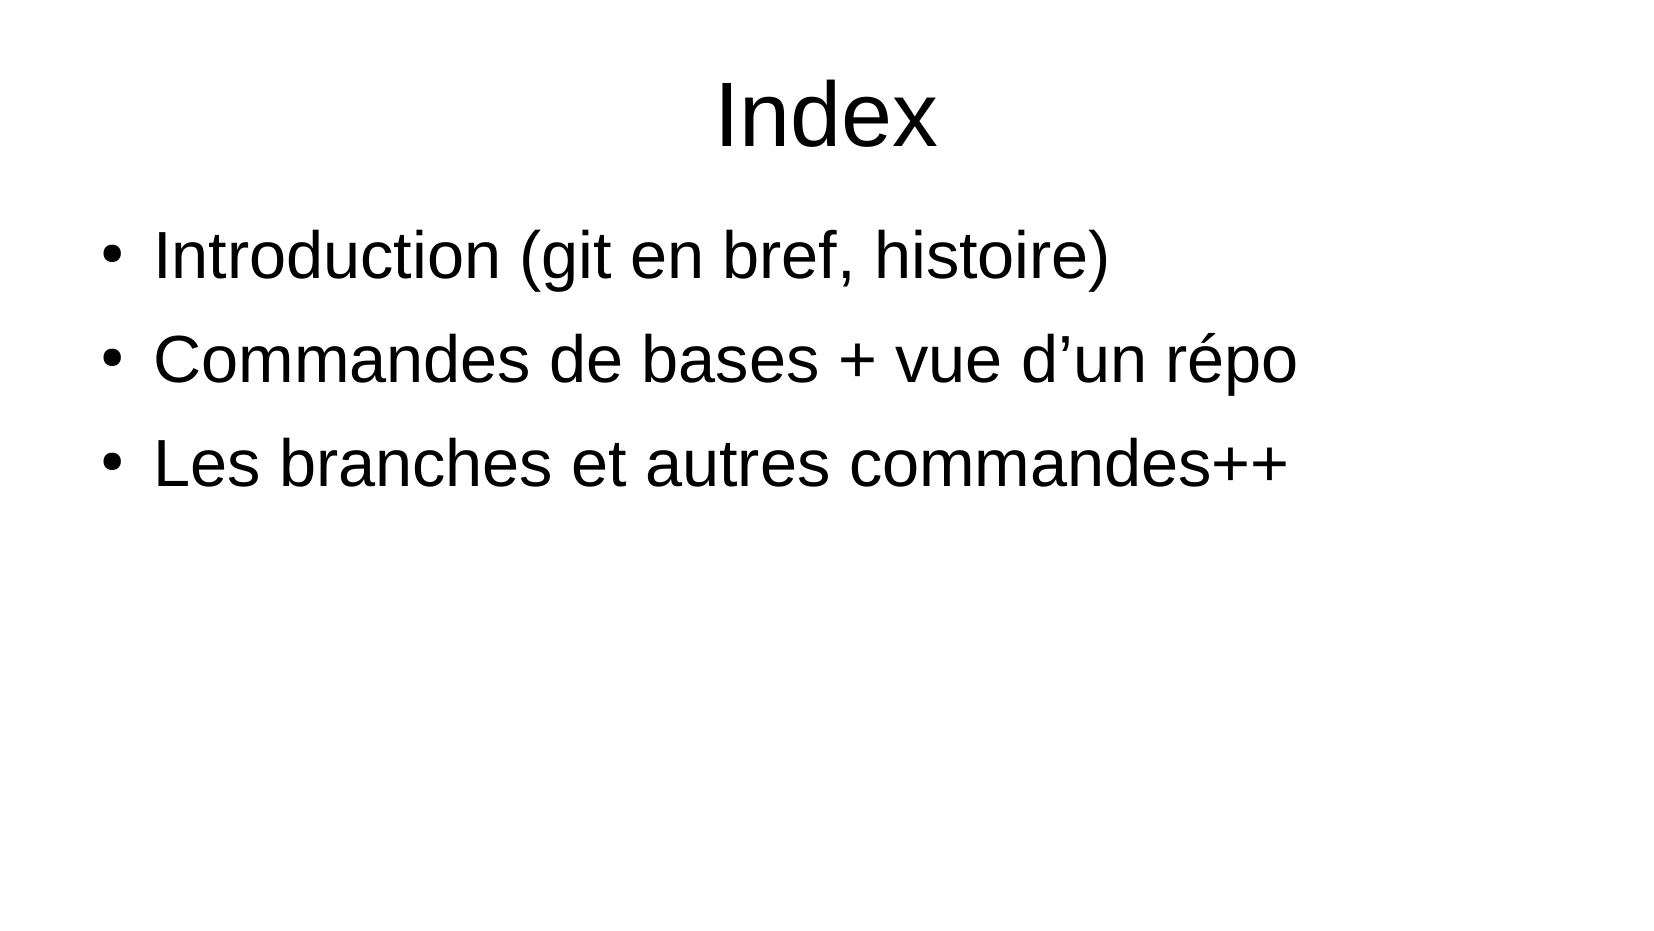

# Index
Introduction (git en bref, histoire)
Commandes de bases + vue d’un répo
Les branches et autres commandes++